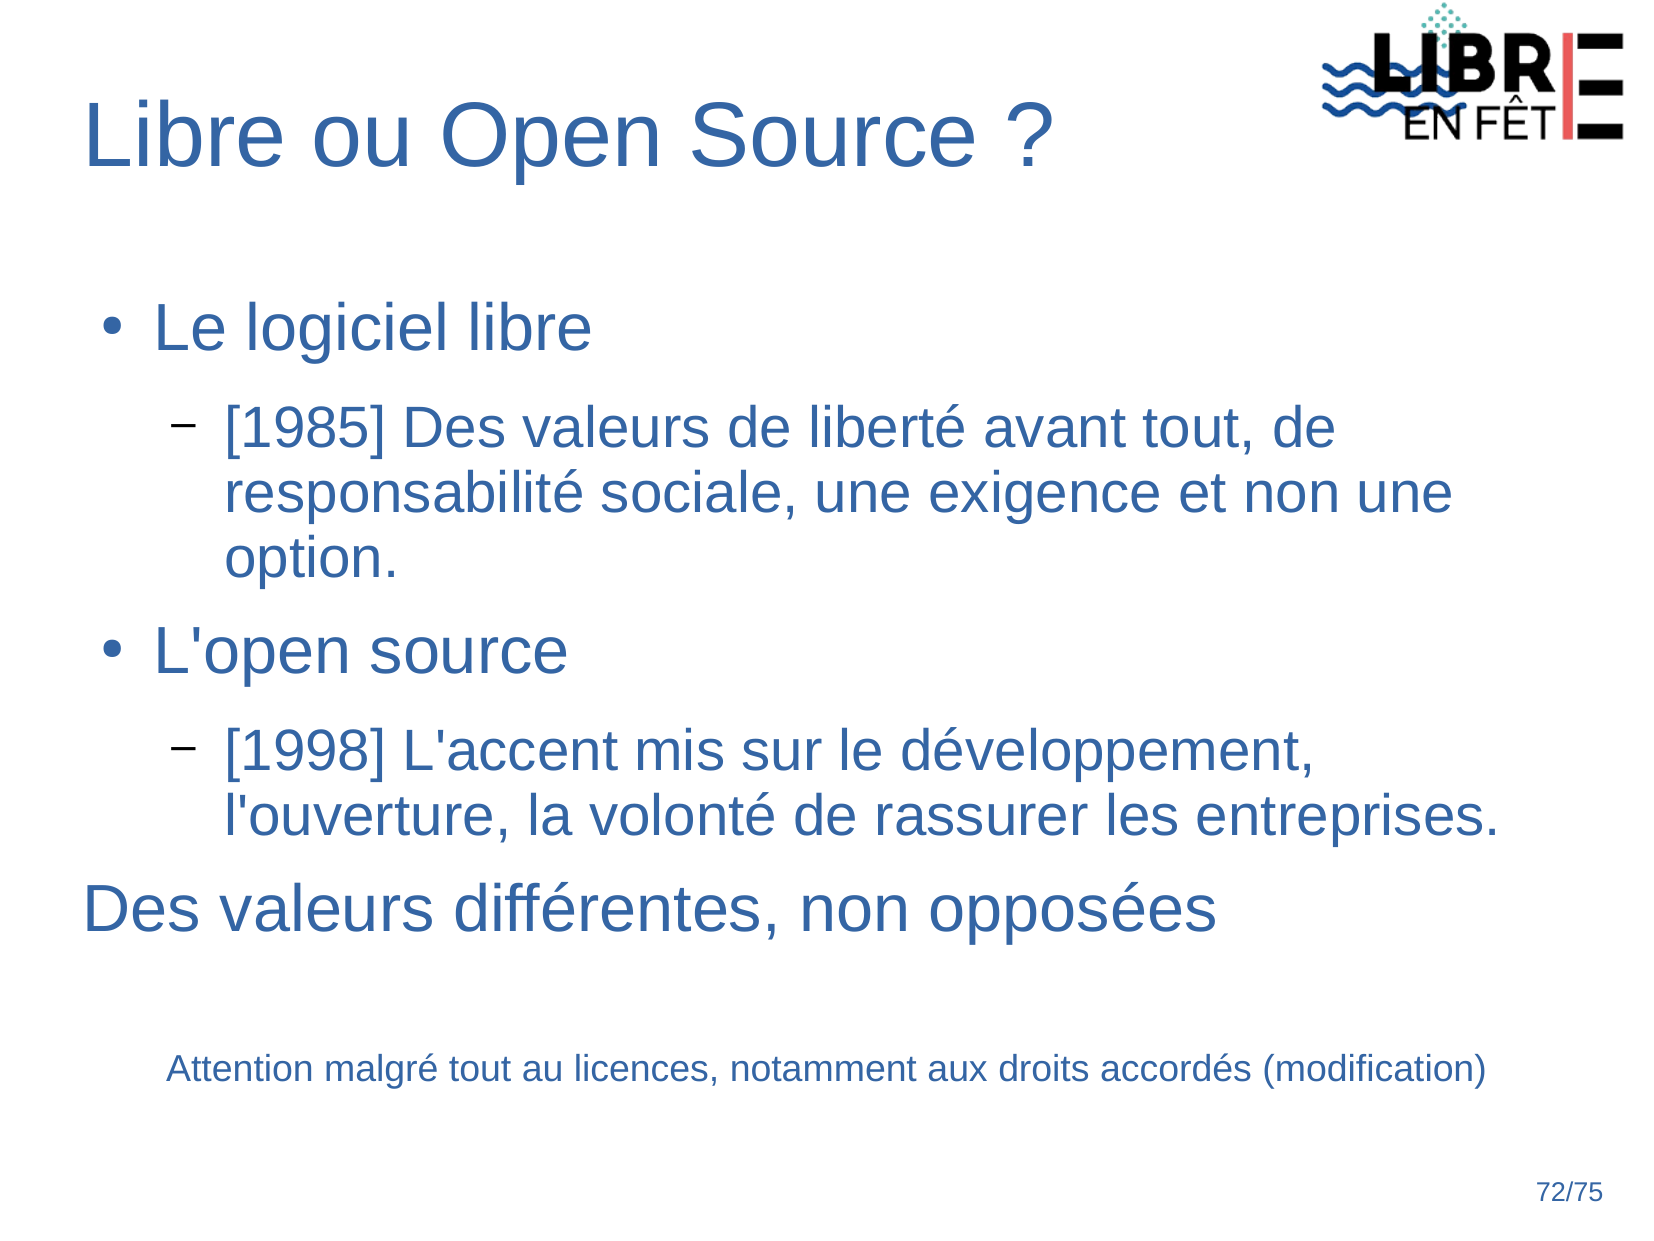

# Libre ou Open Source ?
Le logiciel libre
[1985] Des valeurs de liberté avant tout, de responsabilité sociale, une exigence et non une option.
L'open source
[1998] L'accent mis sur le développement, l'ouverture, la volonté de rassurer les entreprises.
Des valeurs différentes, non opposées
Attention malgré tout au licences, notamment aux droits accordés (modification)